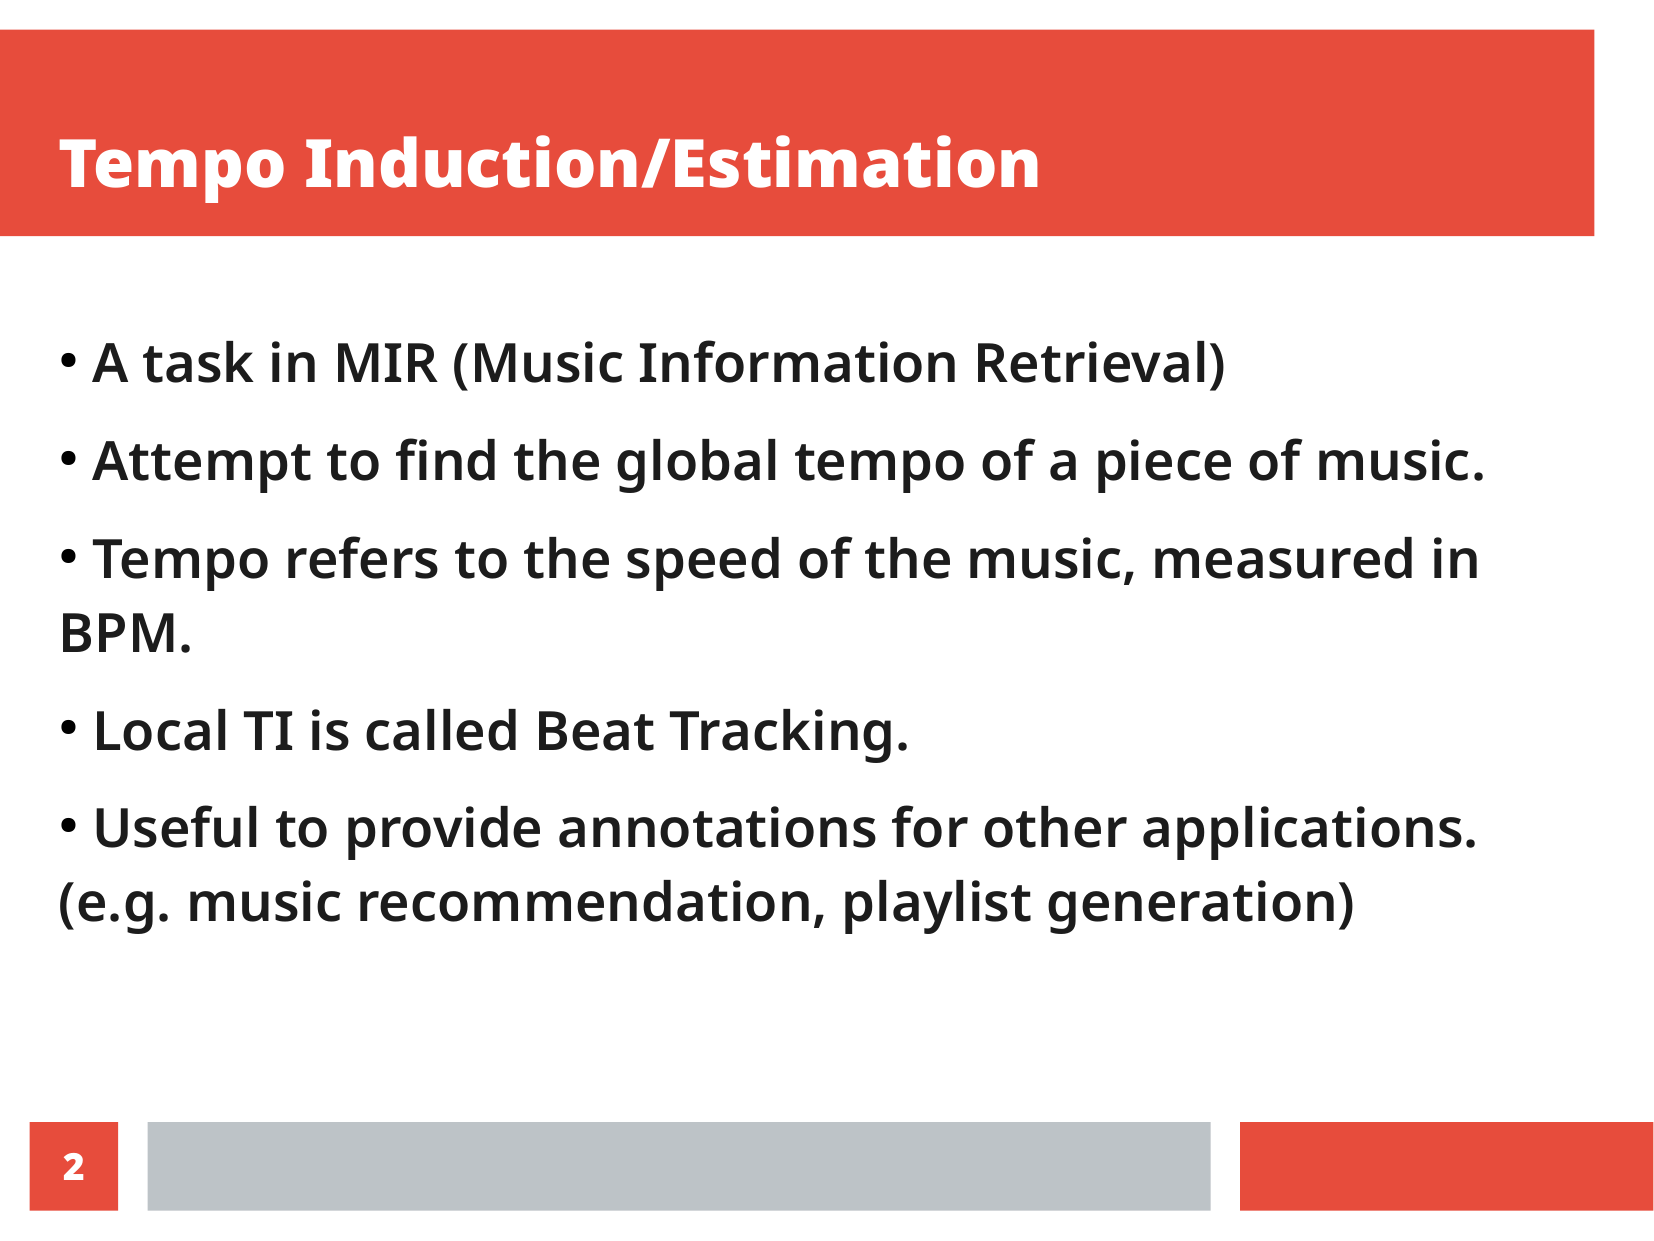

# Tempo Induction/Estimation
 A task in MIR (Music Information Retrieval)
 Attempt to find the global tempo of a piece of music.
 Tempo refers to the speed of the music, measured in BPM.
 Local TI is called Beat Tracking.
 Useful to provide annotations for other applications. (e.g. music recommendation, playlist generation)
2